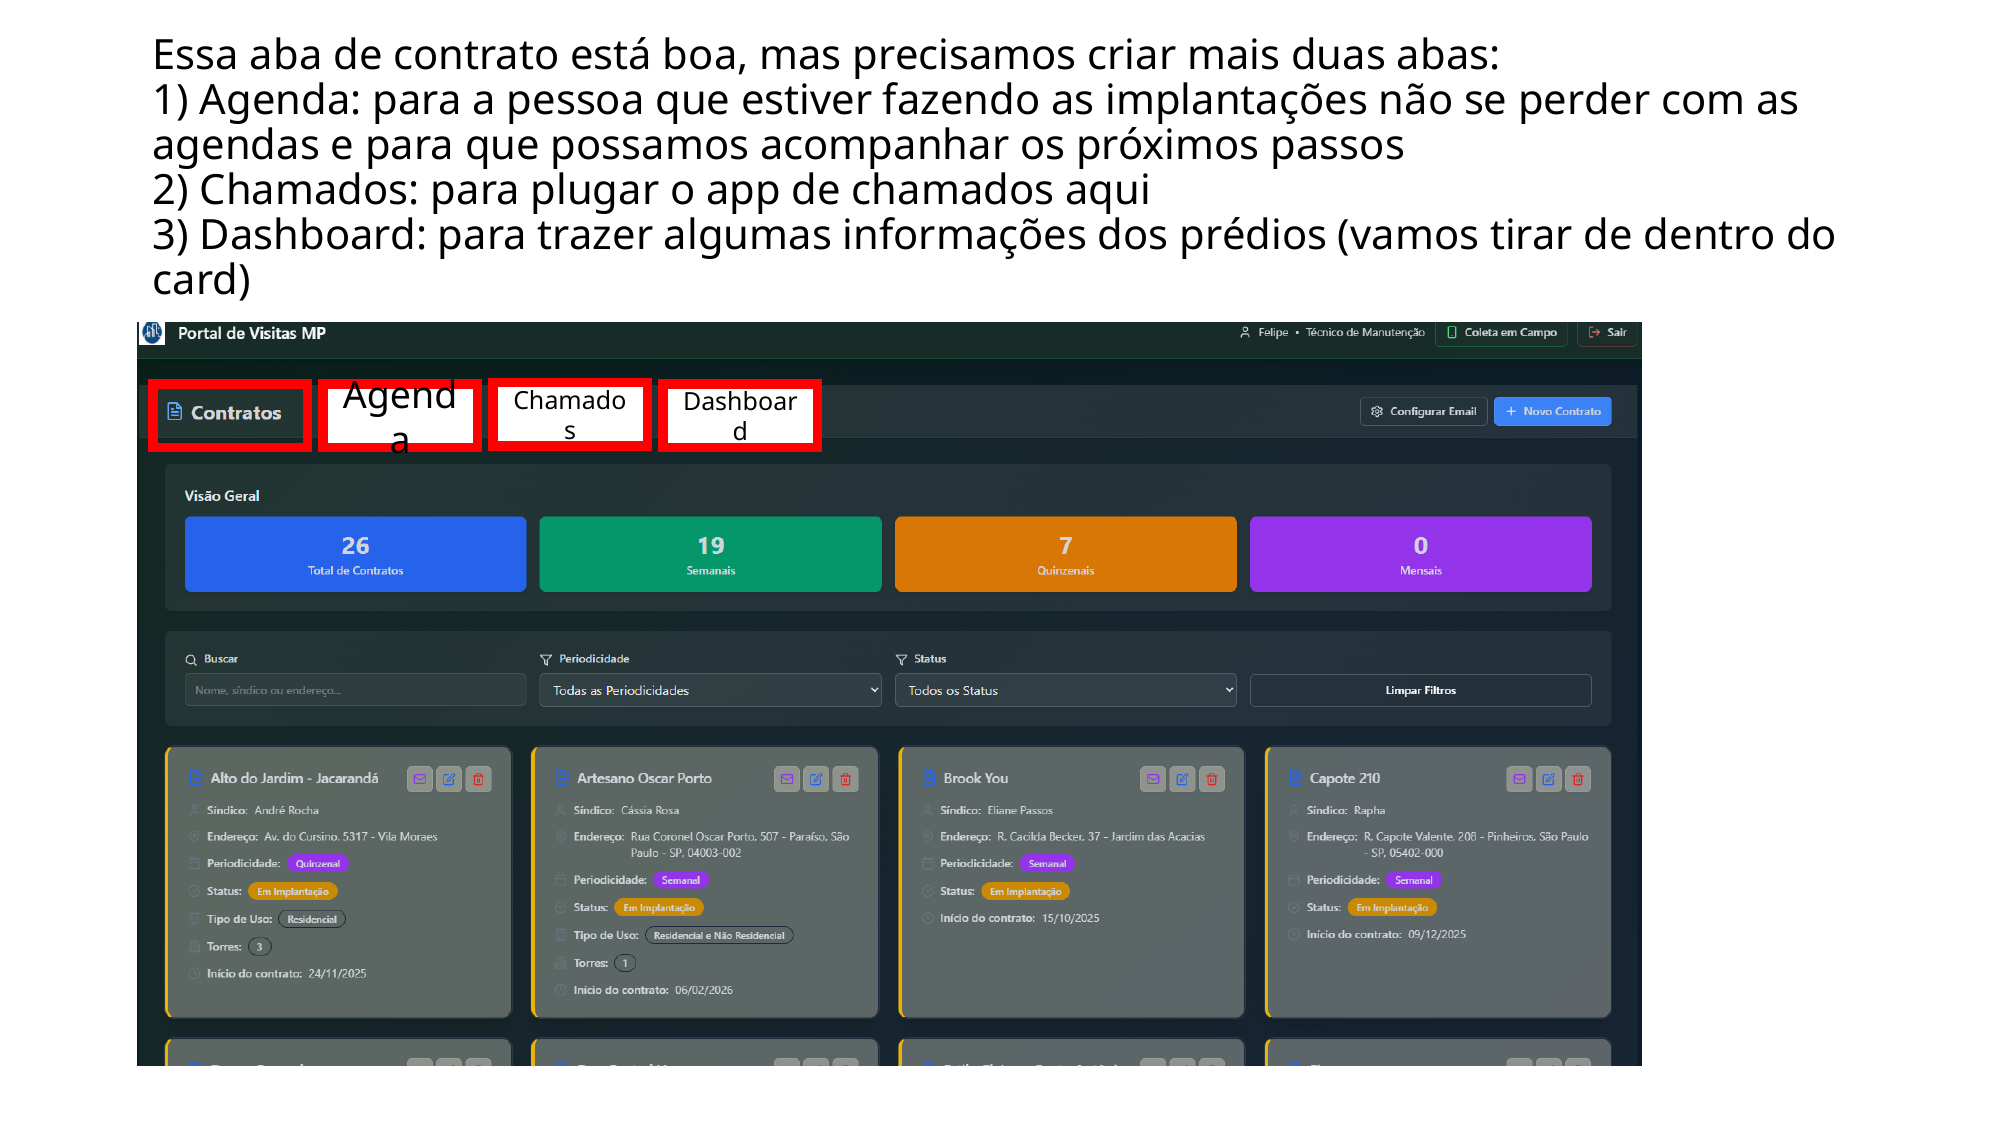

# Essa aba de contrato está boa, mas precisamos criar mais duas abas: 1) Agenda: para a pessoa que estiver fazendo as implantações não se perder com as agendas e para que possamos acompanhar os próximos passos 2) Chamados: para plugar o app de chamados aqui 3) Dashboard: para trazer algumas informações dos prédios (vamos tirar de dentro do card)
Chamados
Agenda
Dashboard